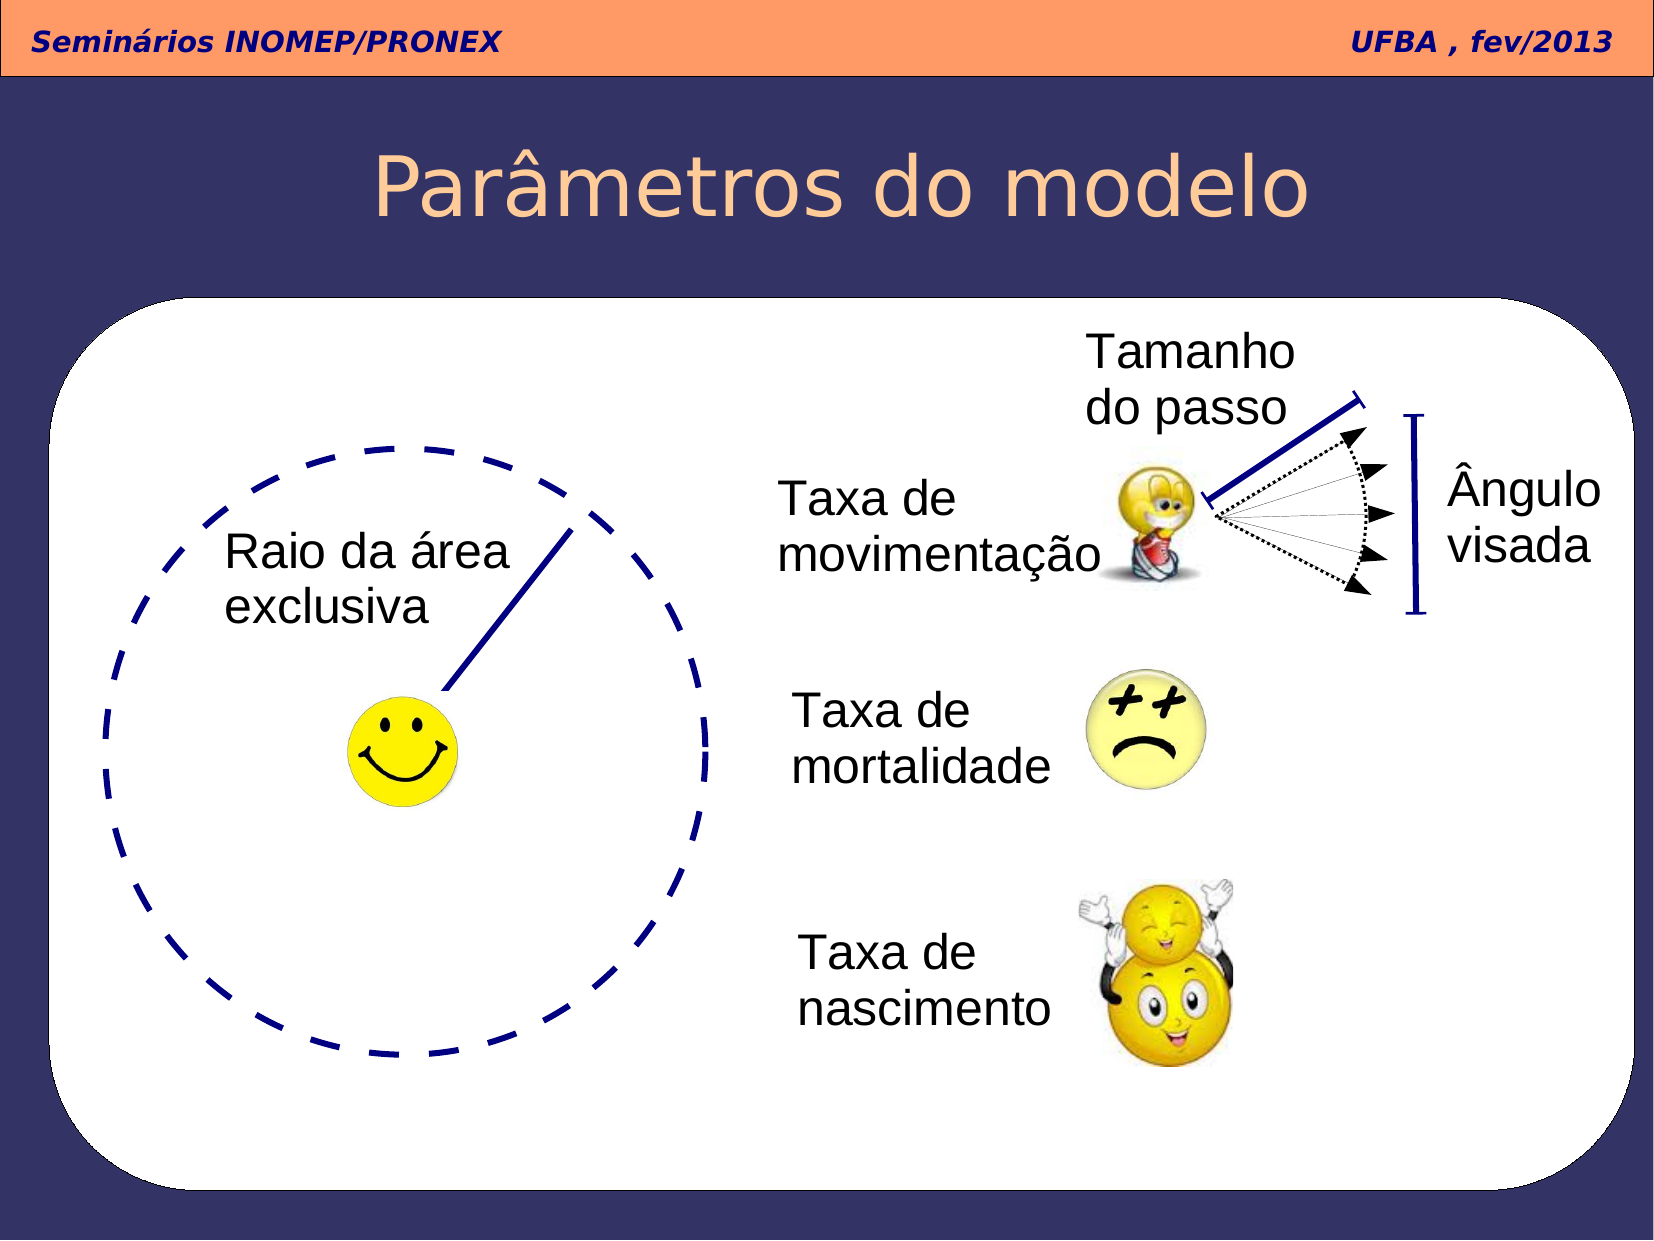

# Parâmetros do modelo
Tamanho
do passo
Ângulo
visada
Taxa de
movimentação
Raio da área
exclusiva
Taxa de
mortalidade
Taxa de
nascimento